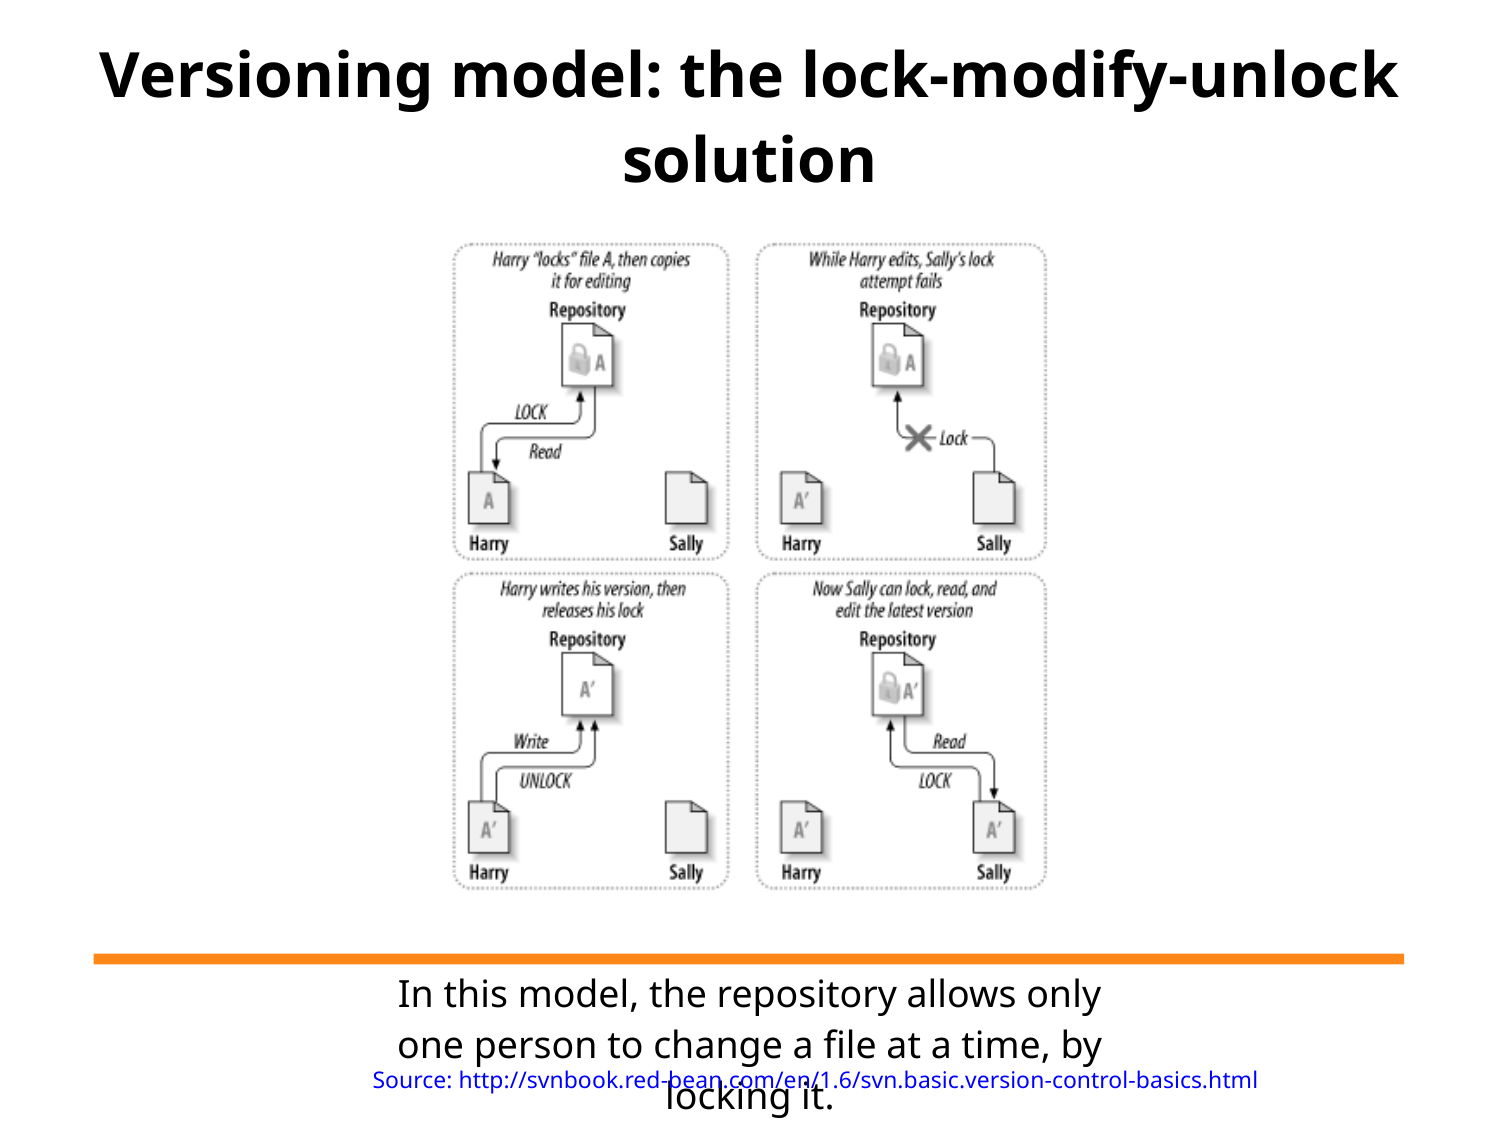

# Versioning model: the lock-modify-unlock solution
In this model, the repository allows only one person to change a file at a time, by locking it.
Source: http://svnbook.red-bean.com/en/1.6/svn.basic.version-control-basics.html